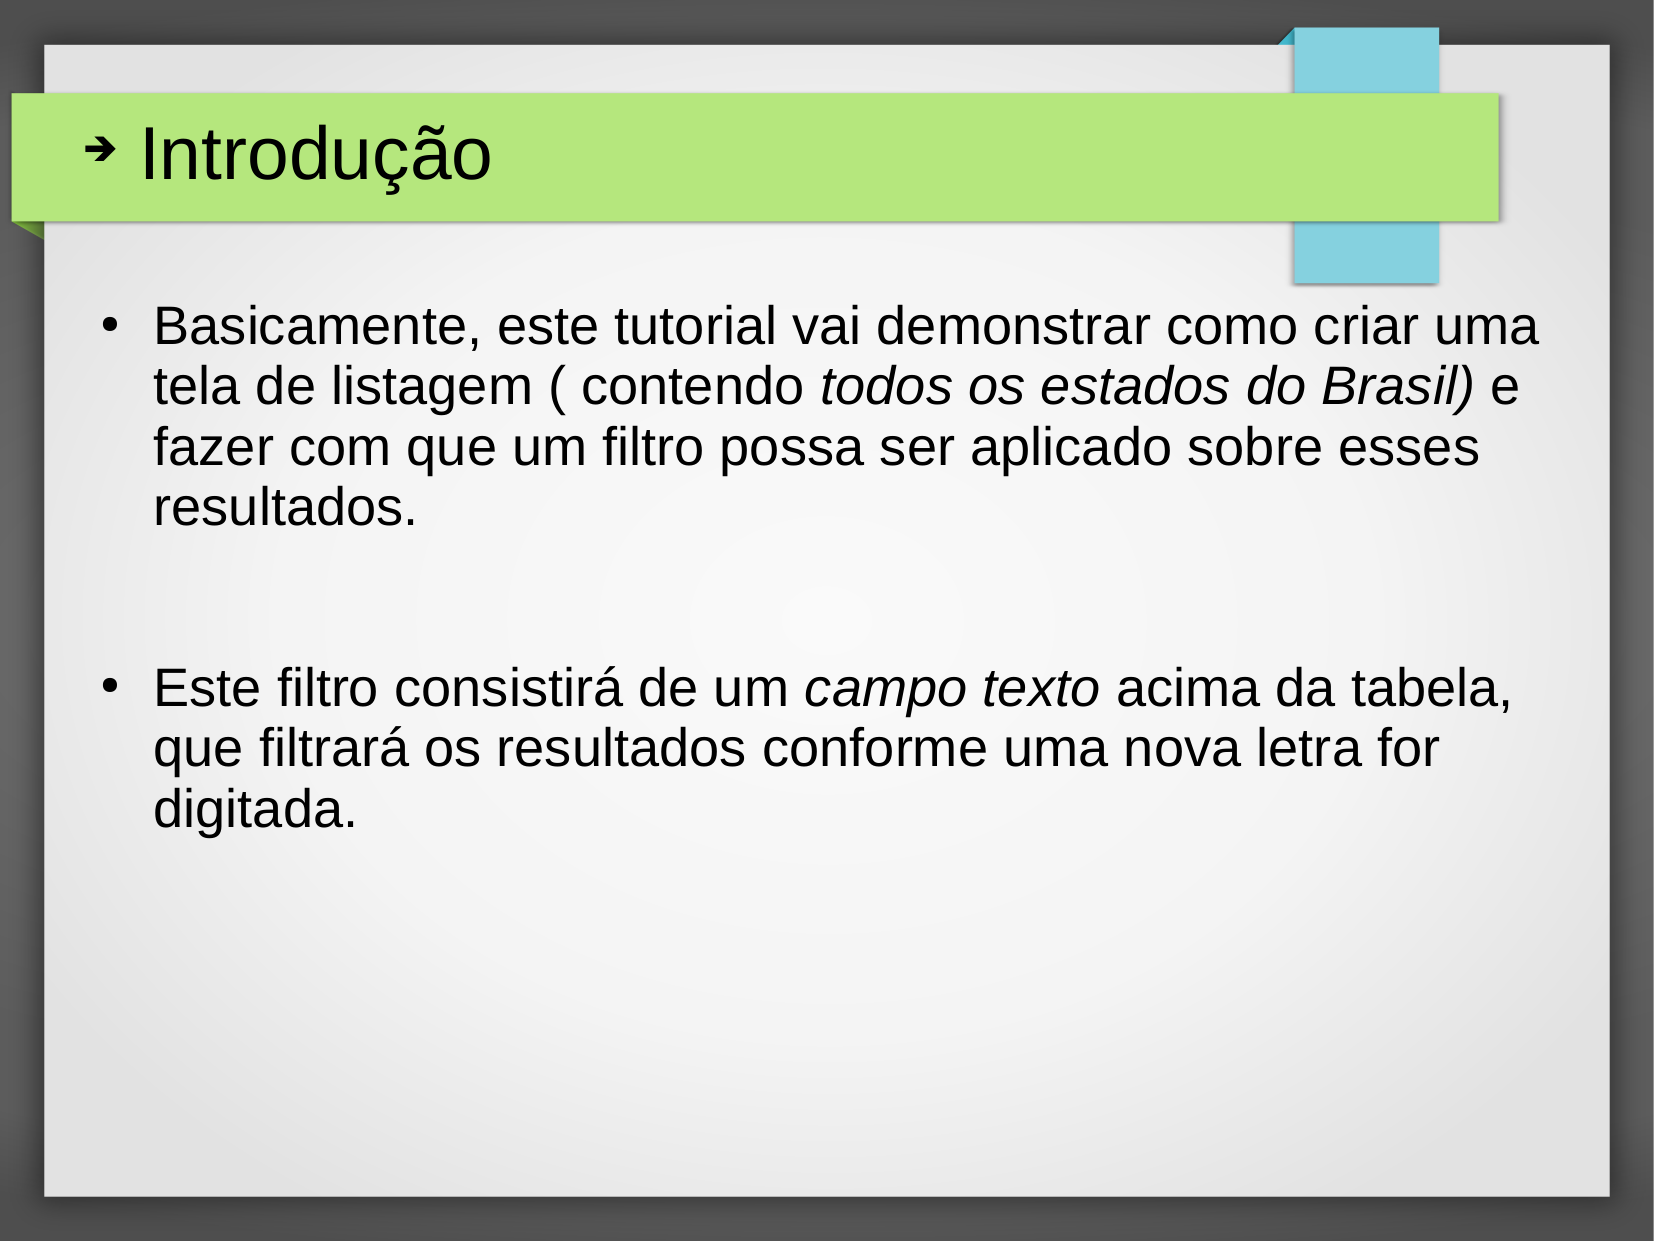

# Introdução
Basicamente, este tutorial vai demonstrar como criar uma tela de listagem ( contendo todos os estados do Brasil) e fazer com que um filtro possa ser aplicado sobre esses resultados.
Este filtro consistirá de um campo texto acima da tabela, que filtrará os resultados conforme uma nova letra for digitada.